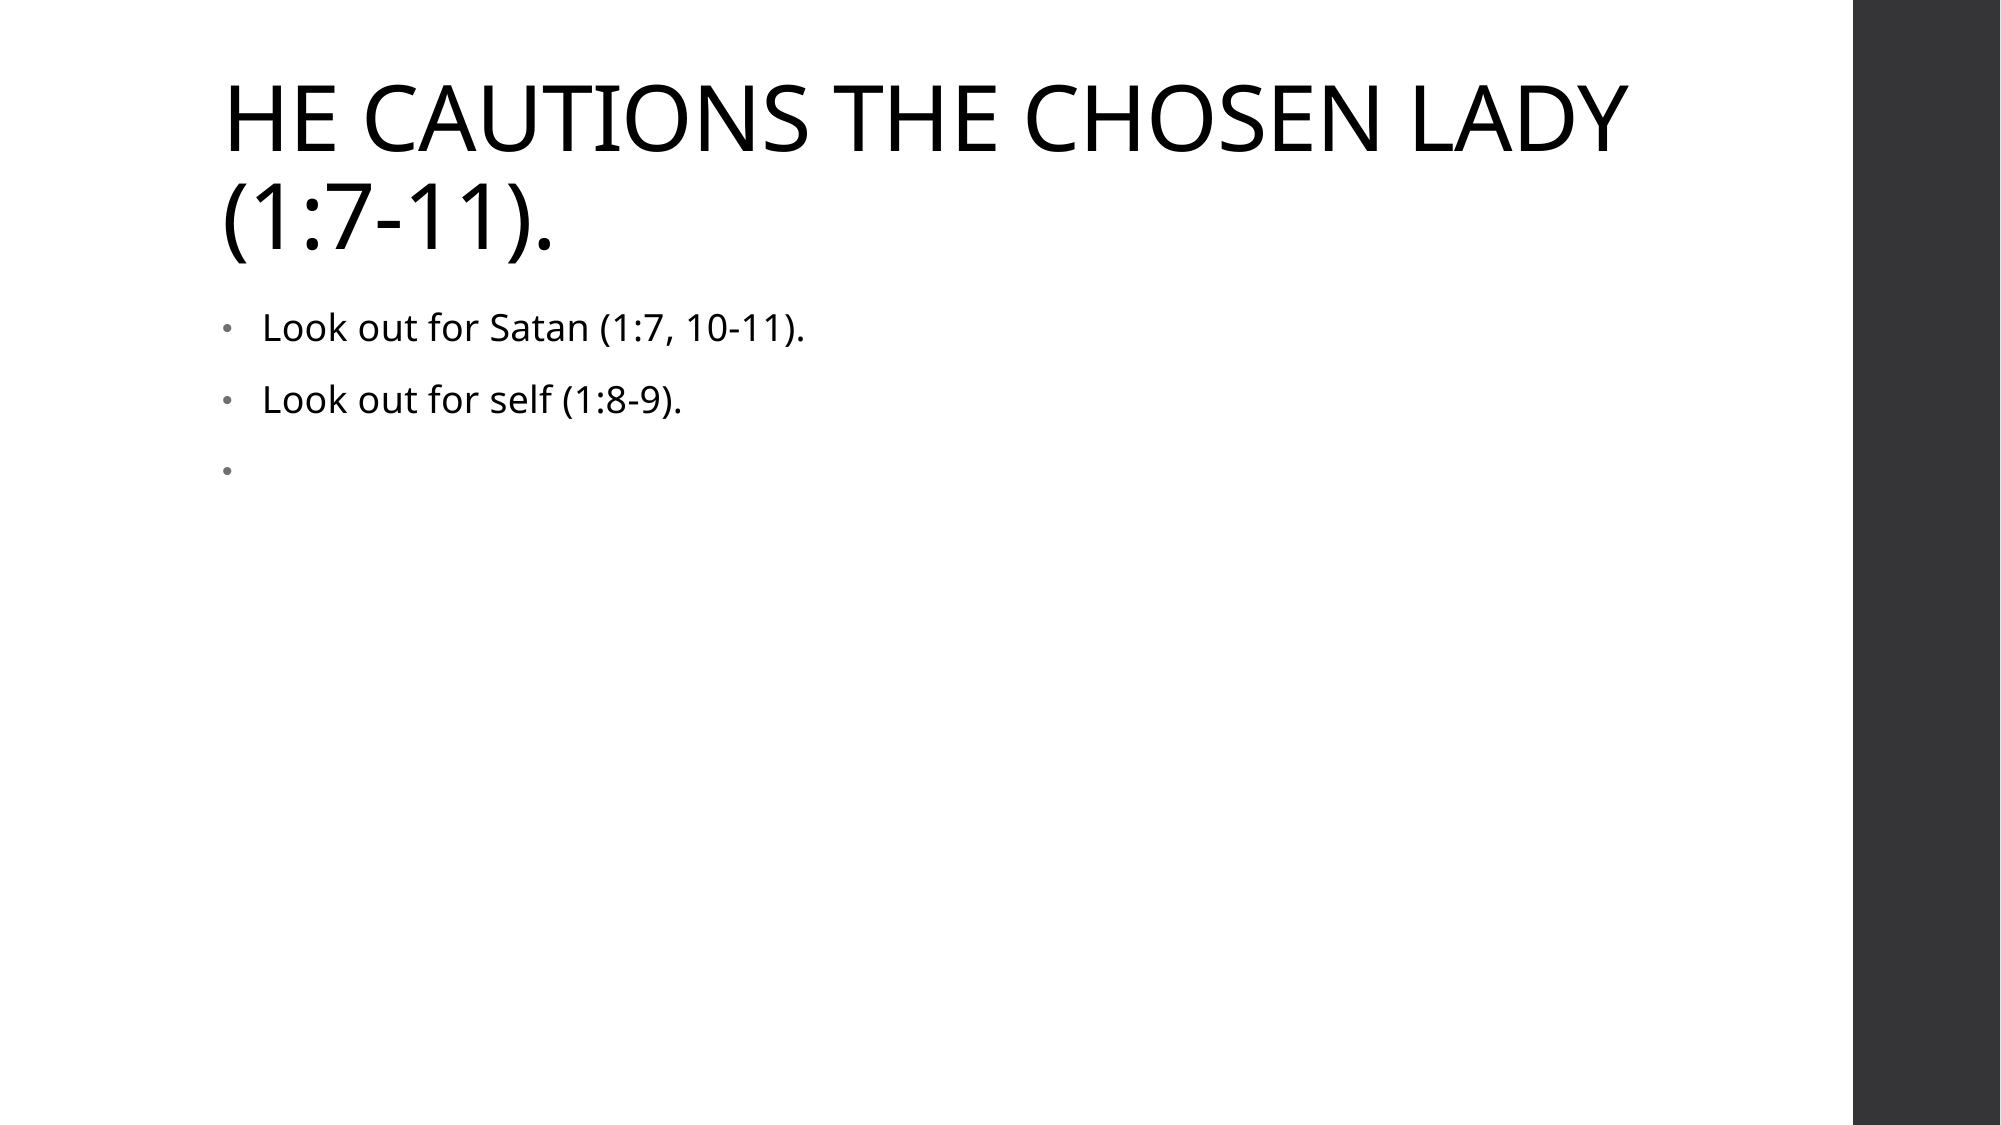

# HE CAUTIONS THE CHOSEN LADY (1:7-11).
 Look out for Satan (1:7, 10-11).
 Look out for self (1:8-9).